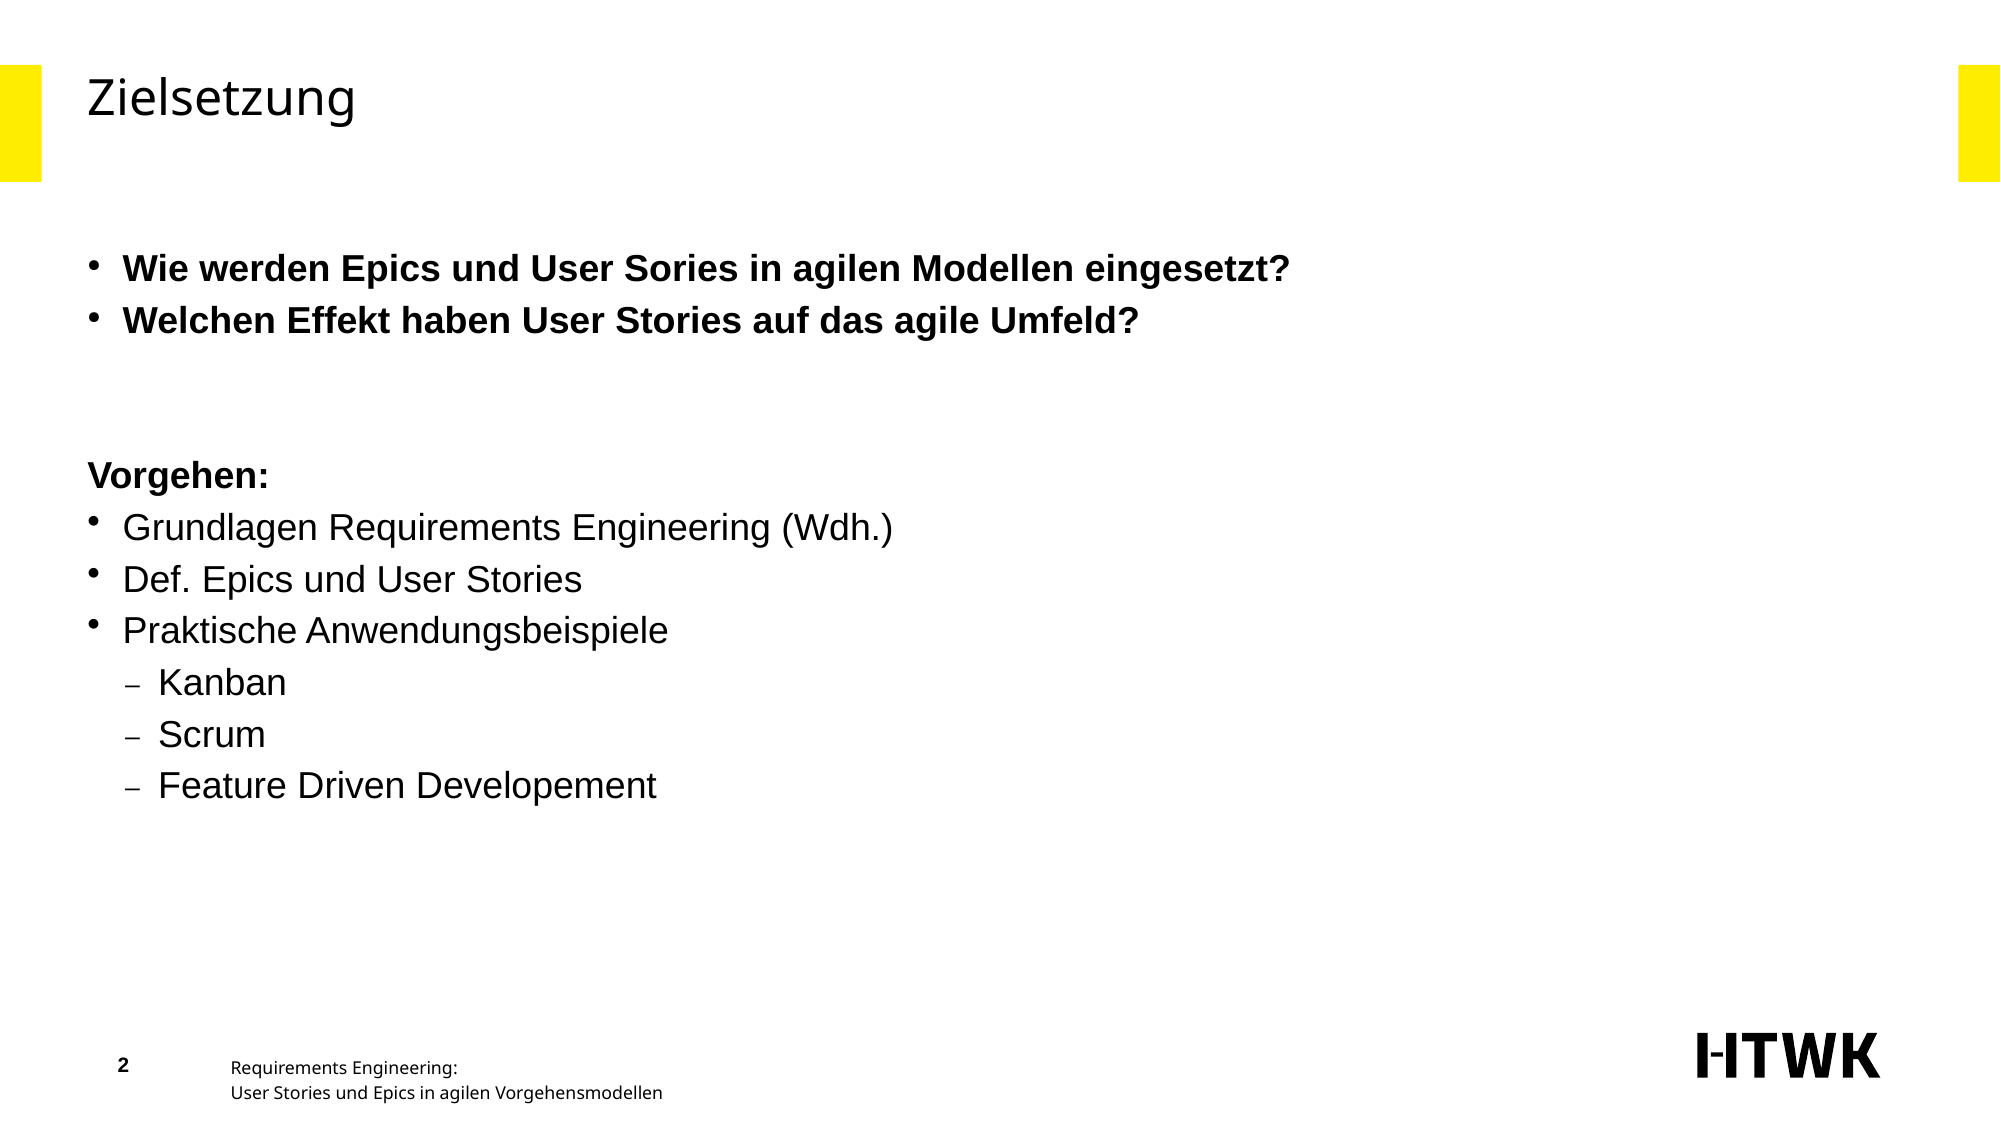

# Zielsetzung
Wie werden Epics und User Sories in agilen Modellen eingesetzt?
Welchen Effekt haben User Stories auf das agile Umfeld?
Vorgehen:
Grundlagen Requirements Engineering (Wdh.)
Def. Epics und User Stories
Praktische Anwendungsbeispiele
Kanban
Scrum
Feature Driven Developement
2